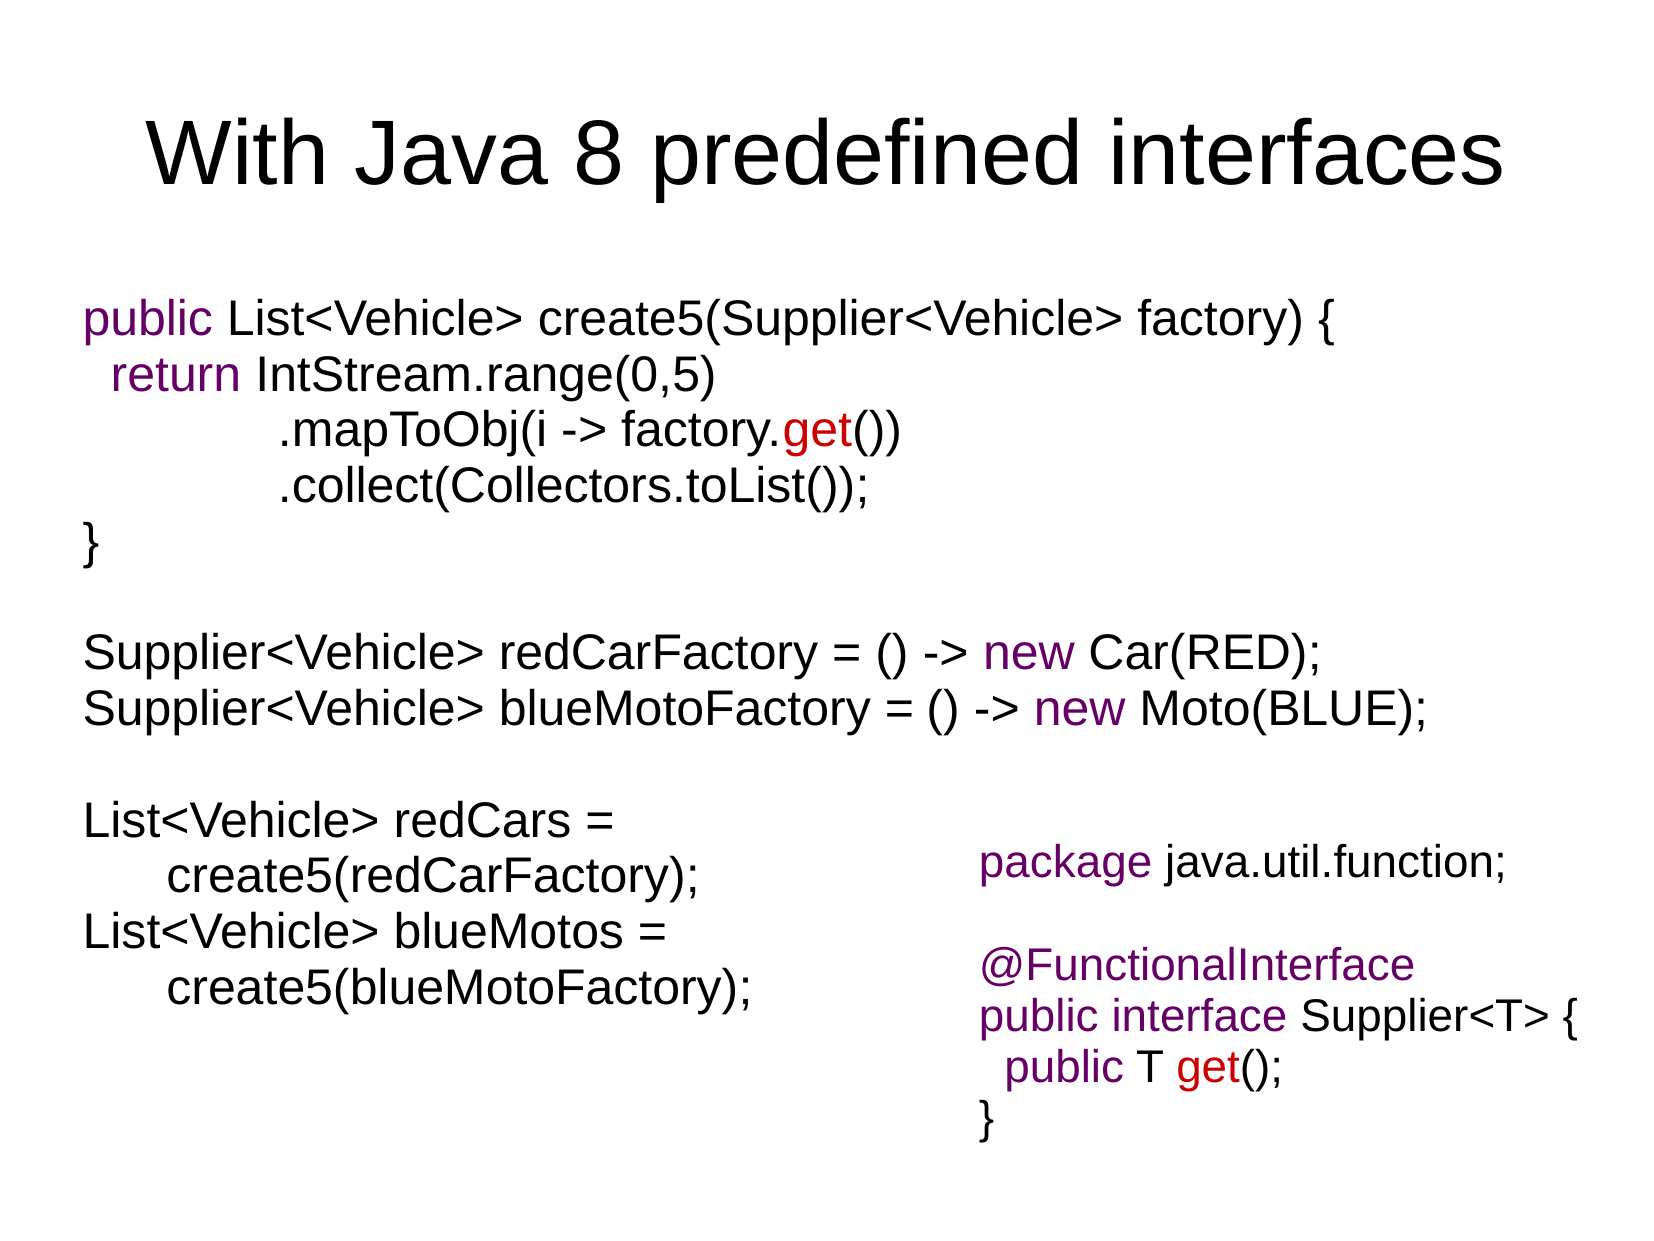

# With Java 8 predefined interfaces
public List<Vehicle> create5(Supplier<Vehicle> factory) {
 return IntStream.range(0,5)
 .mapToObj(i -> factory.get())
 .collect(Collectors.toList());
}
Supplier<Vehicle> redCarFactory = () -> new Car(RED);
Supplier<Vehicle> blueMotoFactory =	() -> new Moto(BLUE);
List<Vehicle> redCars =
 create5(redCarFactory);
List<Vehicle> blueMotos =
 create5(blueMotoFactory);
package java.util.function;
@FunctionalInterface
public interface Supplier<T> {
 public T get();
}